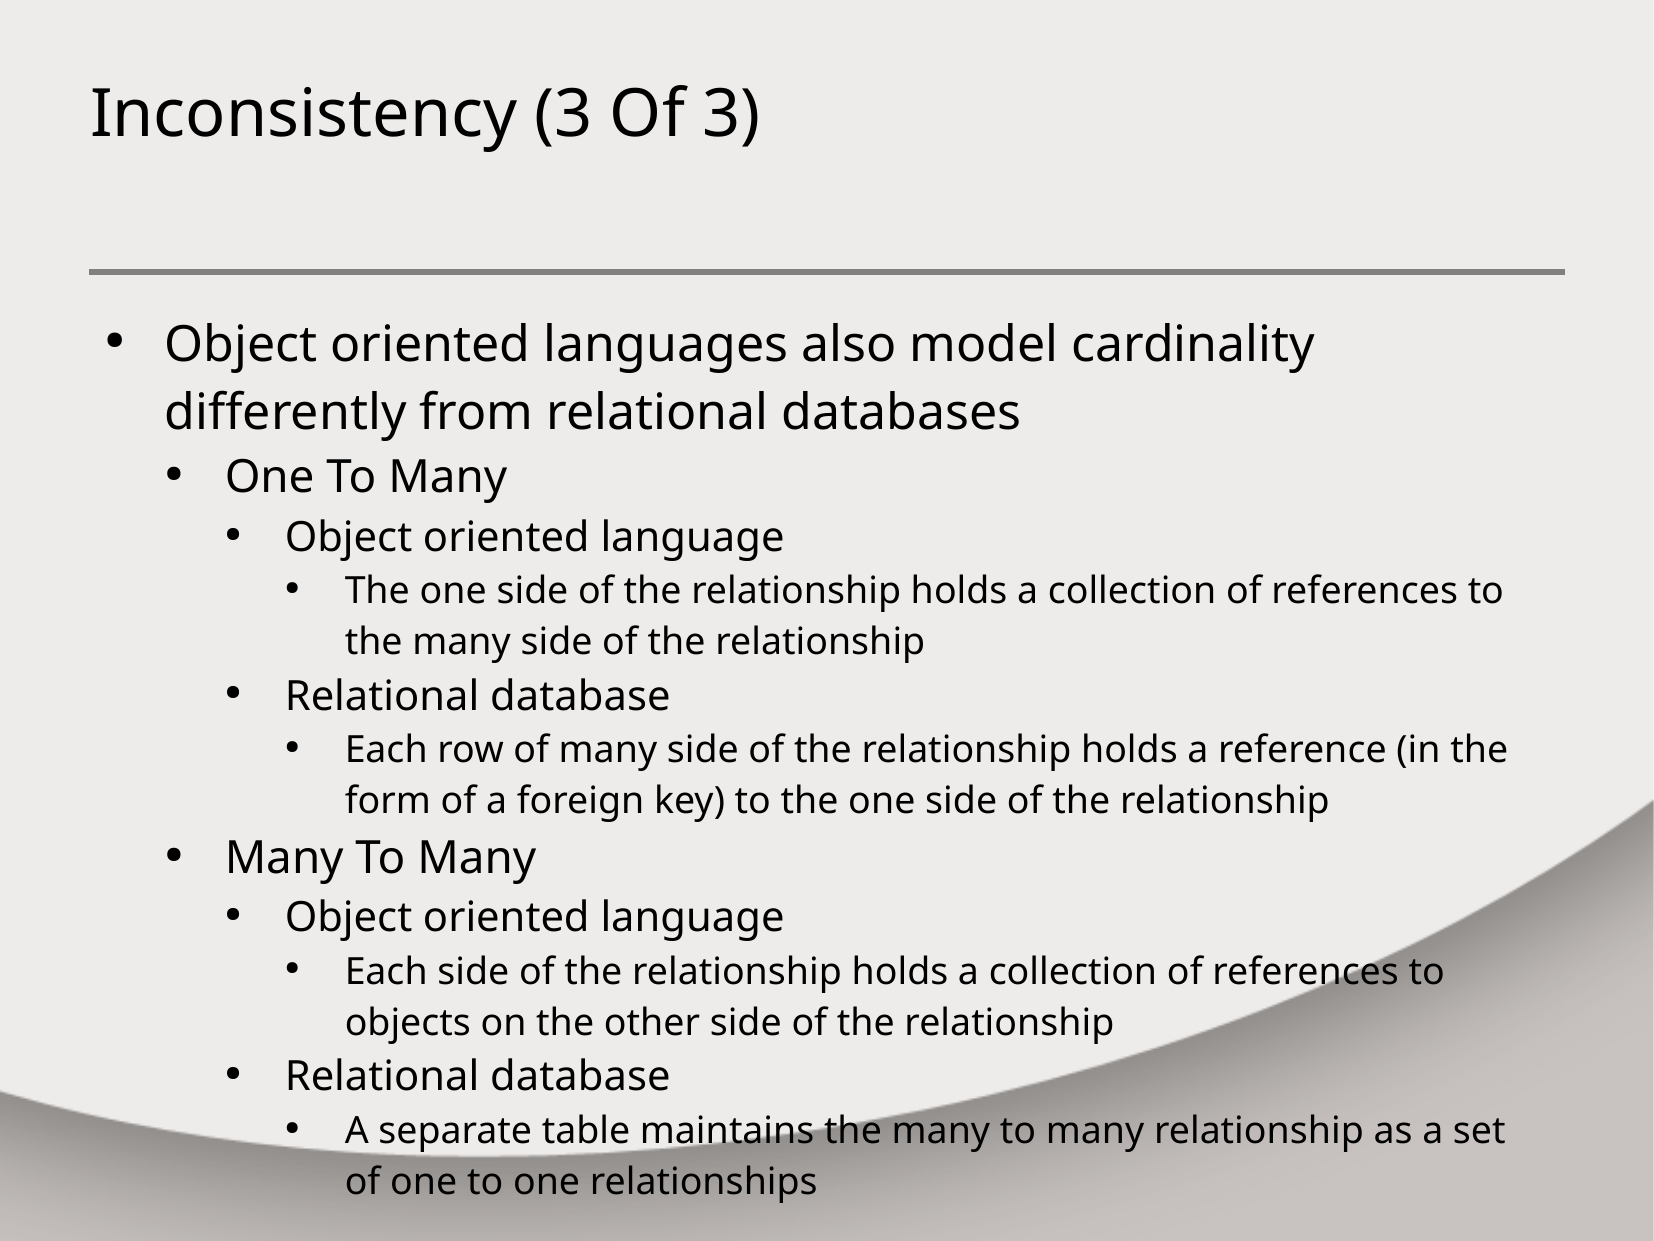

# Inconsistency (3 Of 3)
Object oriented languages also model cardinality differently from relational databases
One To Many
Object oriented language
The one side of the relationship holds a collection of references to the many side of the relationship
Relational database
Each row of many side of the relationship holds a reference (in the form of a foreign key) to the one side of the relationship
Many To Many
Object oriented language
Each side of the relationship holds a collection of references to objects on the other side of the relationship
Relational database
A separate table maintains the many to many relationship as a set of one to one relationships